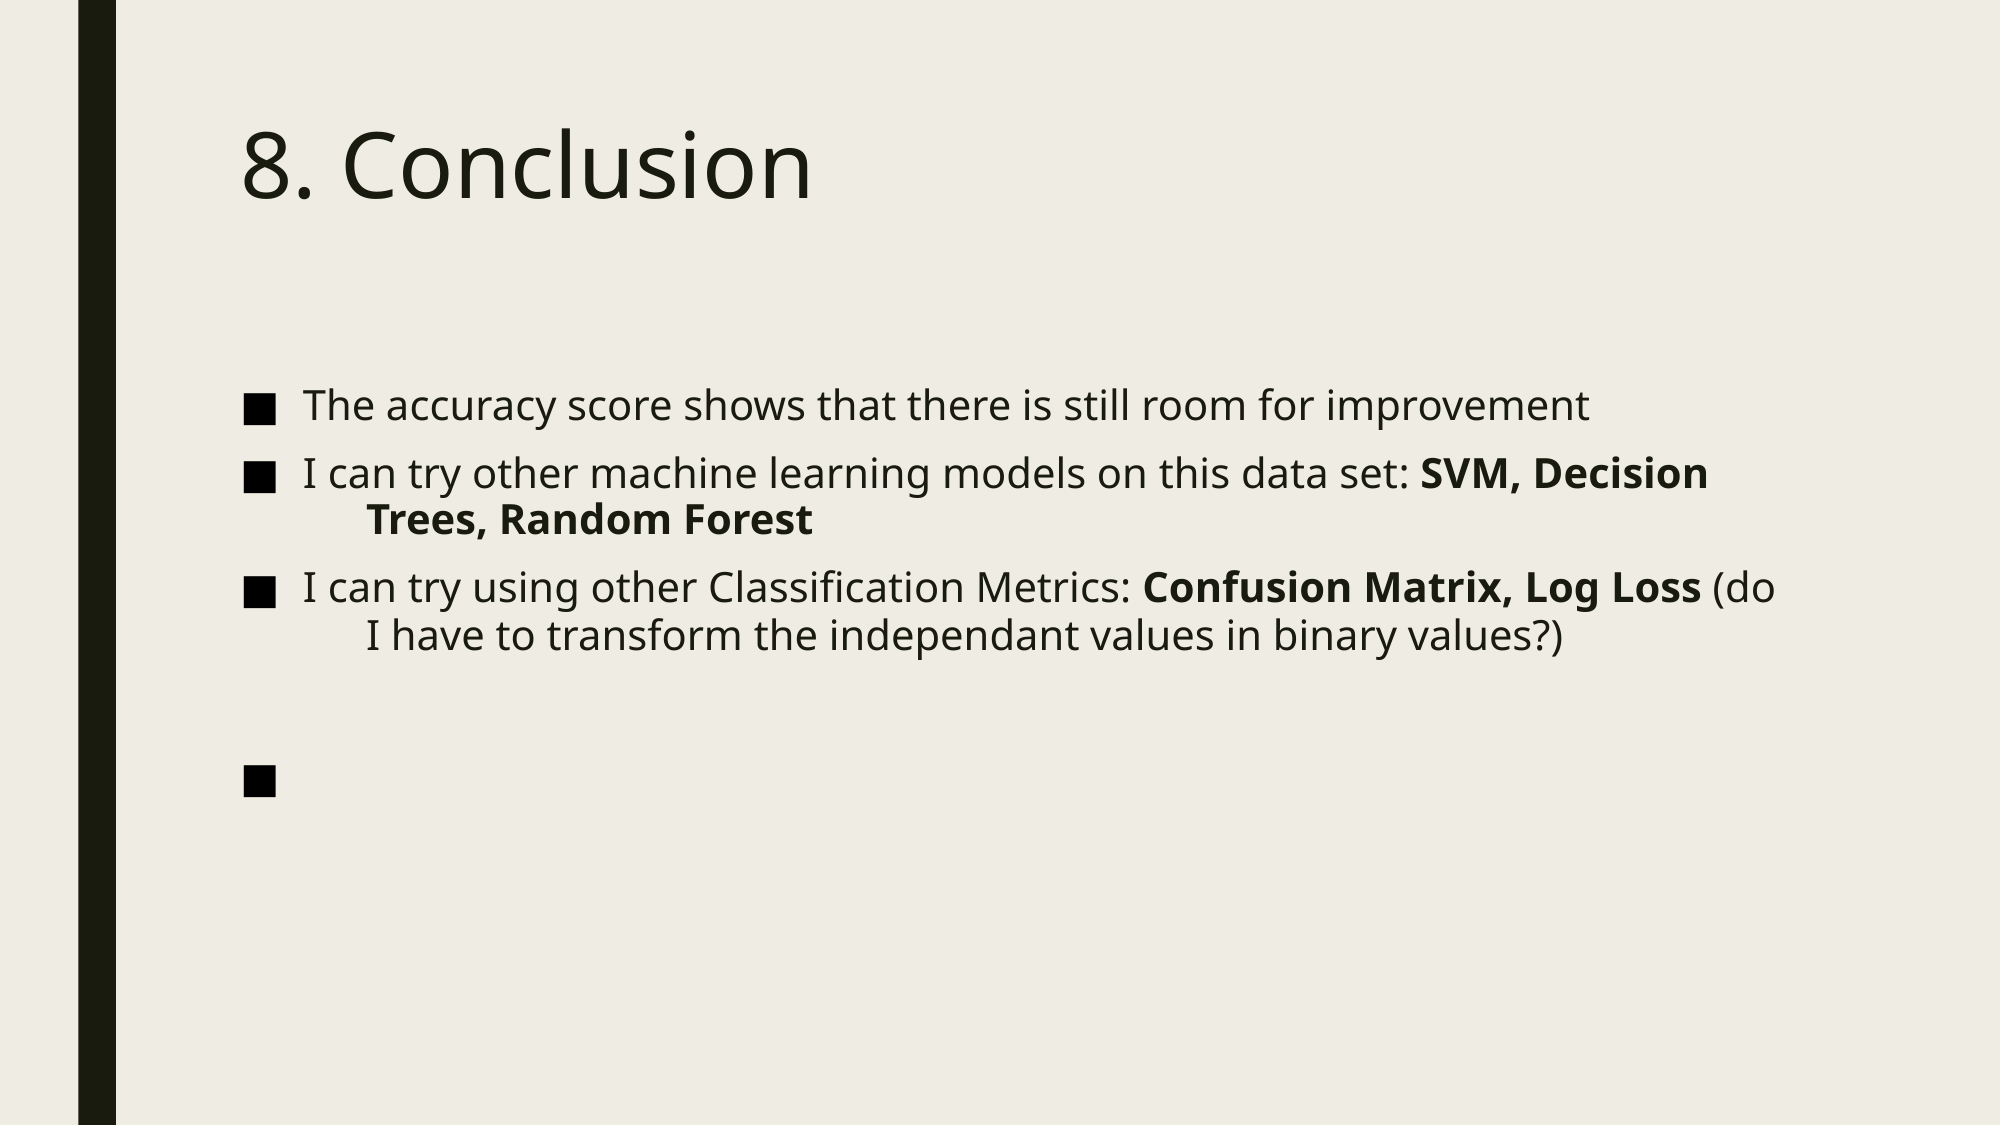

# 8. Conclusion
The accuracy score shows that there is still room for improvement
I can try other machine learning models on this data set: SVM, Decision Trees, Random Forest
I can try using other Classification Metrics: Confusion Matrix, Log Loss (do I have to transform the independant values in binary values?)